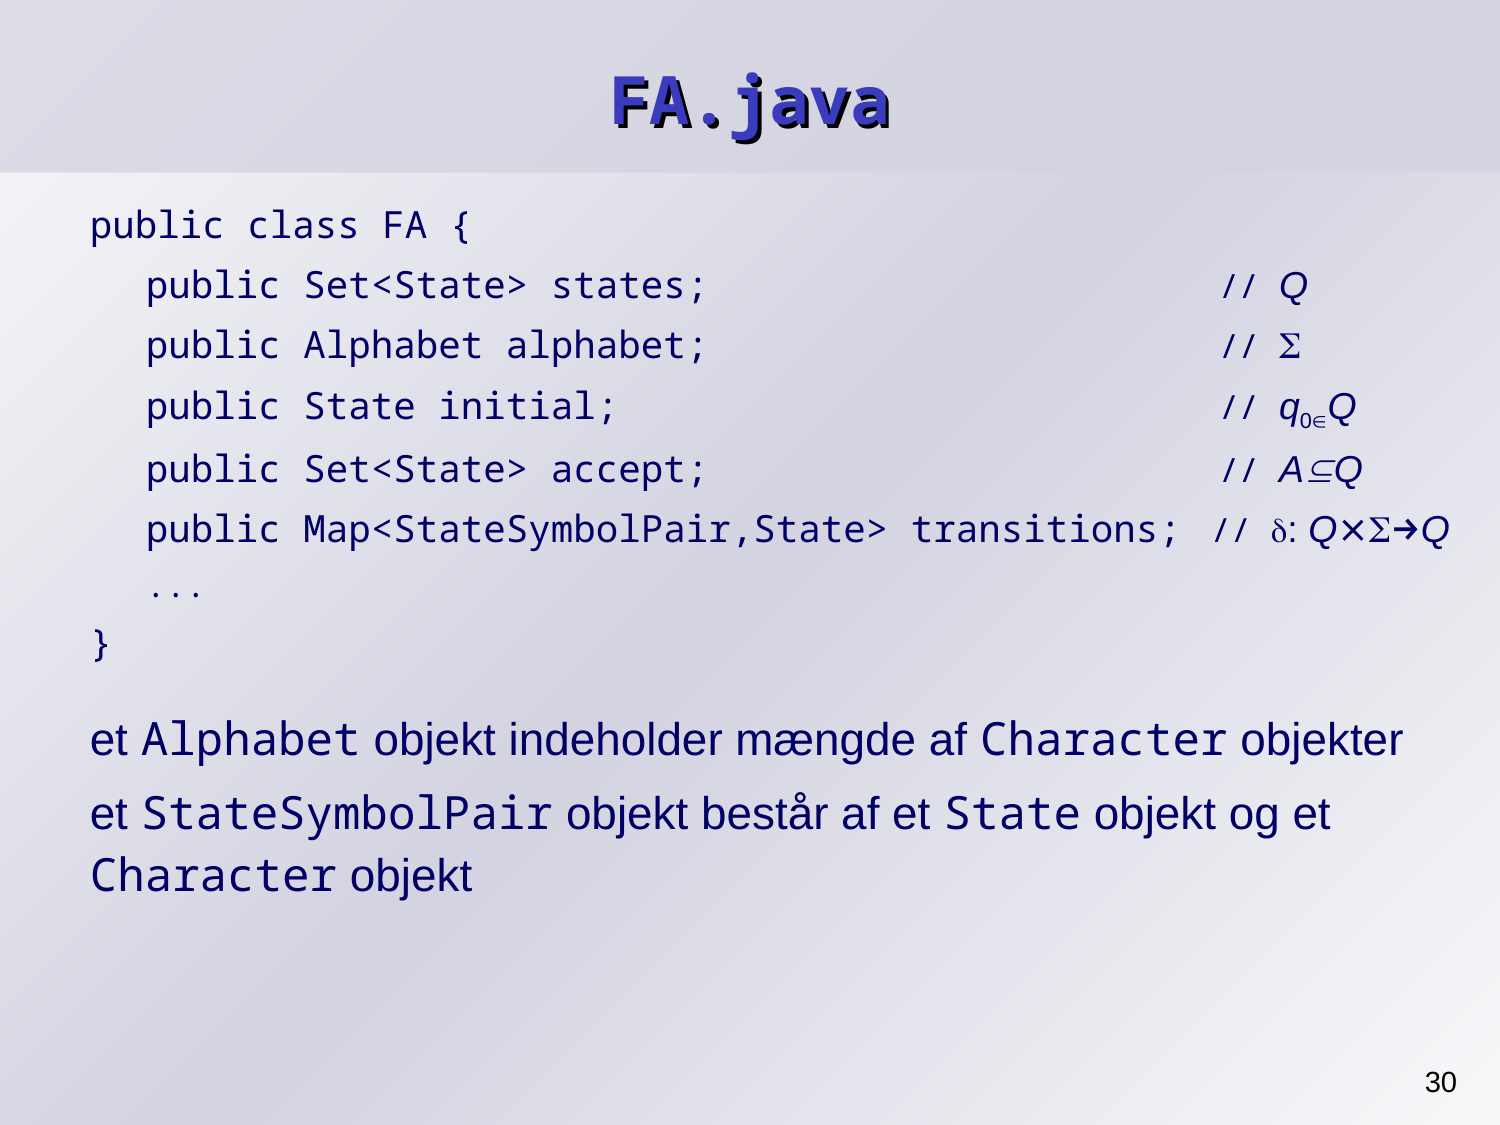

# FA.java
public class FA {
	public Set<State> states;			 // Q
	public Alphabet alphabet;			 // Σ
	public State initial;			 	 // q0∈Q
	public Set<State> accept;			 // A⊆Q
	public Map<StateSymbolPair,State> transitions; // δ: Q⨯Σ→Q
	...
}
et Alphabet objekt indeholder mængde af Character objekter
et StateSymbolPair objekt består af et State objekt og et Character objekt
30